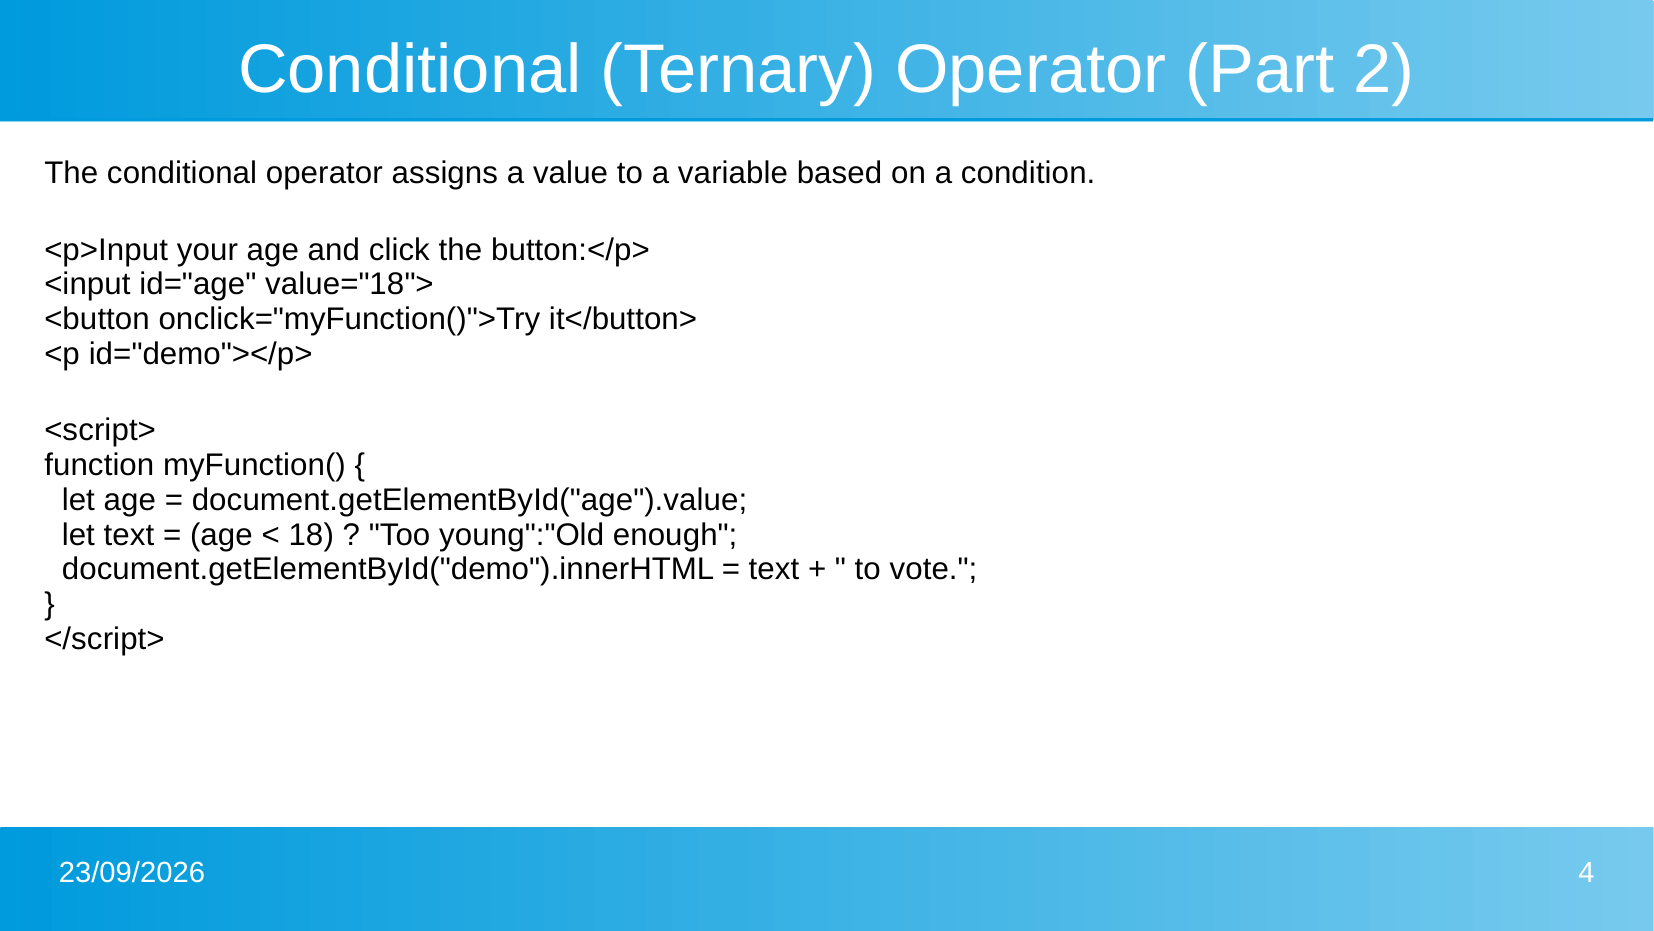

# Conditional (Ternary) Operator (Part 2)
The conditional operator assigns a value to a variable based on a condition.
<p>Input your age and click the button:</p>
<input id="age" value="18">
<button onclick="myFunction()">Try it</button>
<p id="demo"></p>
<script>
function myFunction() {
 let age = document.getElementById("age").value;
 let text = (age < 18) ? "Too young":"Old enough";
 document.getElementById("demo").innerHTML = text + " to vote.";
}
</script>
4